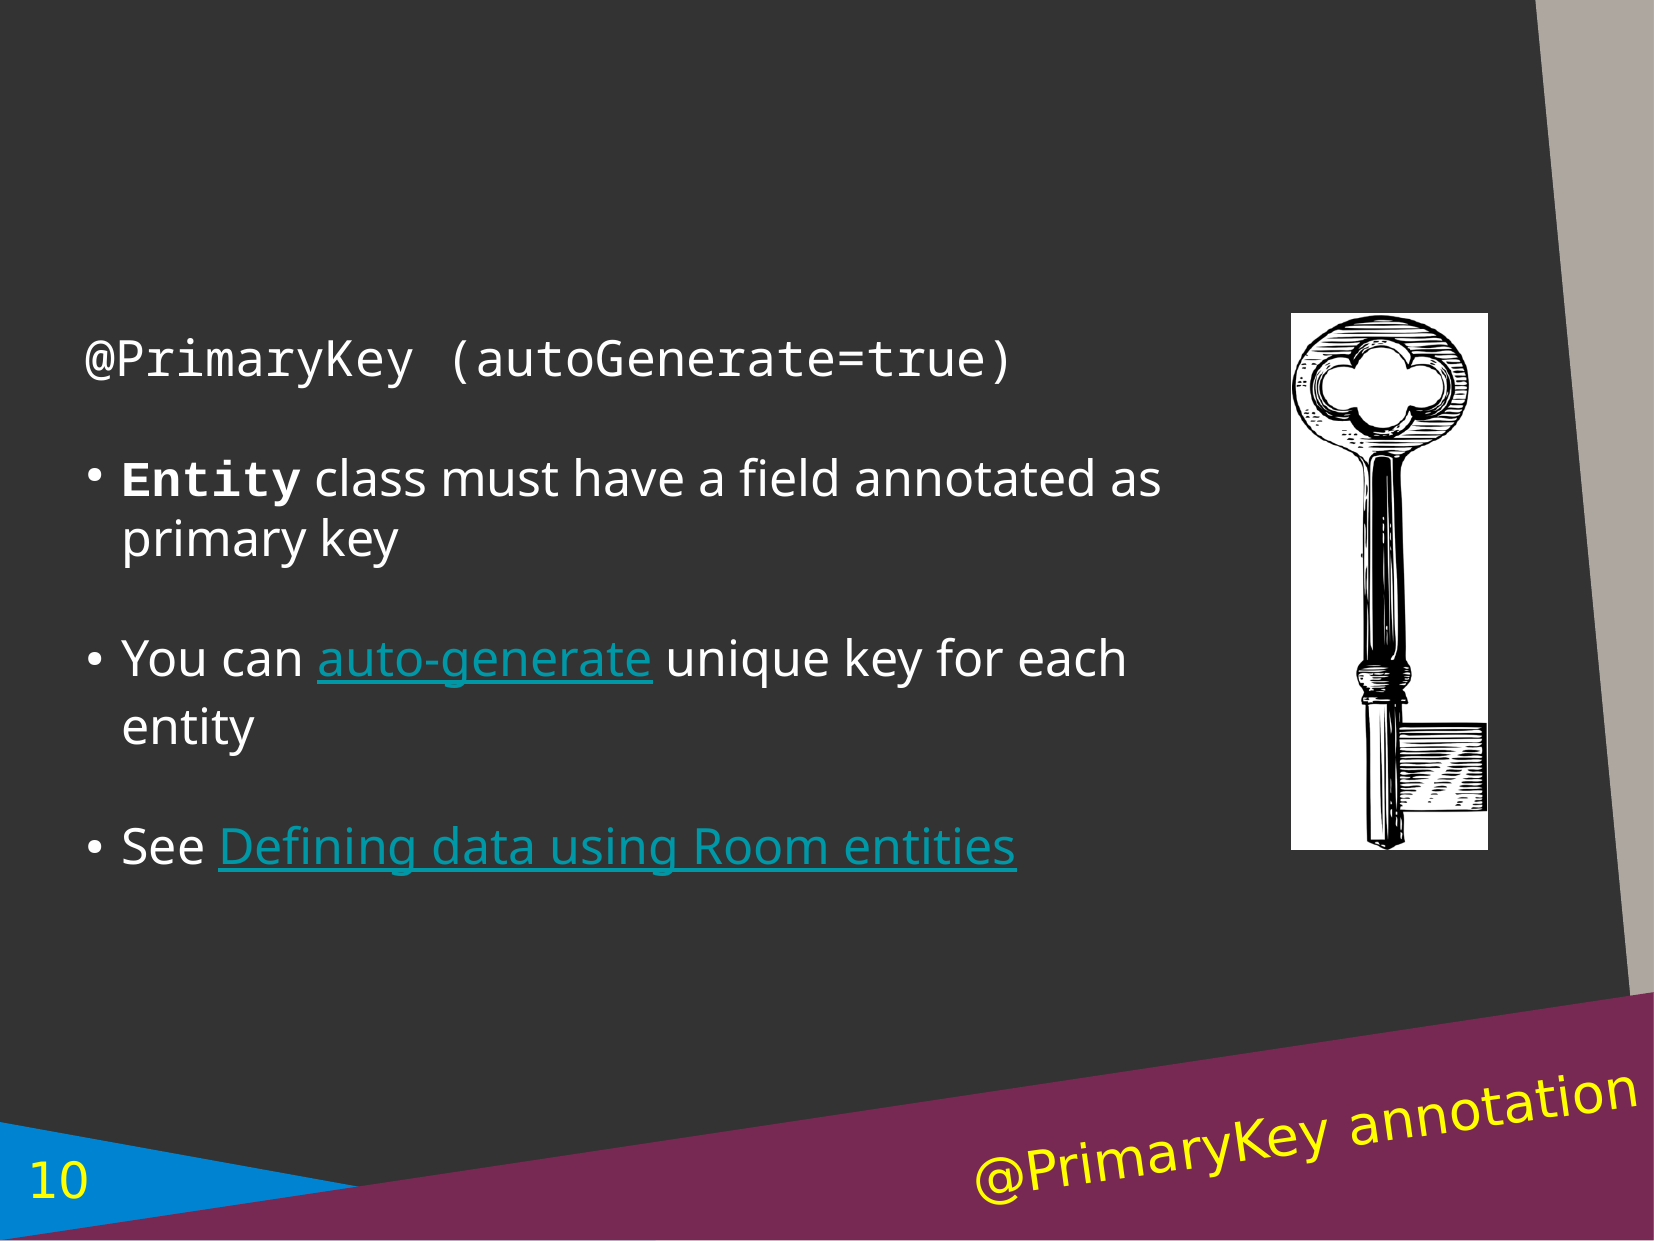

@PrimaryKey (autoGenerate=true)
Entity class must have a field annotated as primary key
You can auto-generate unique key for each entity
See Defining data using Room entities
# @PrimaryKey annotation
10